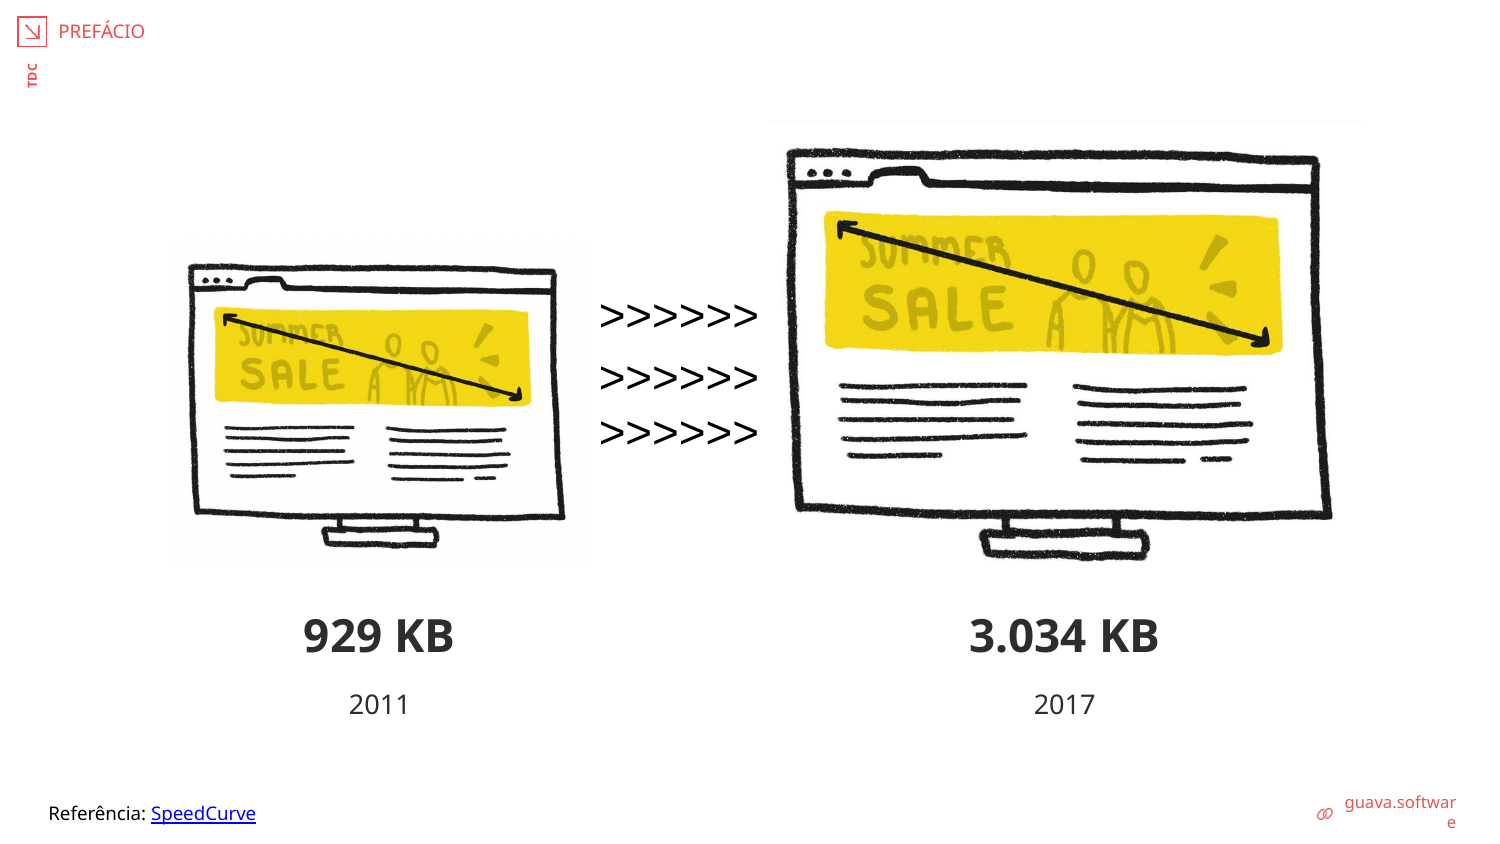

# PREFÁCIO
TDC
>>>>>>
>>>>>>
>>>>>>
929 KB
3.034 KB
2011
2017
Referência: SpeedCurve